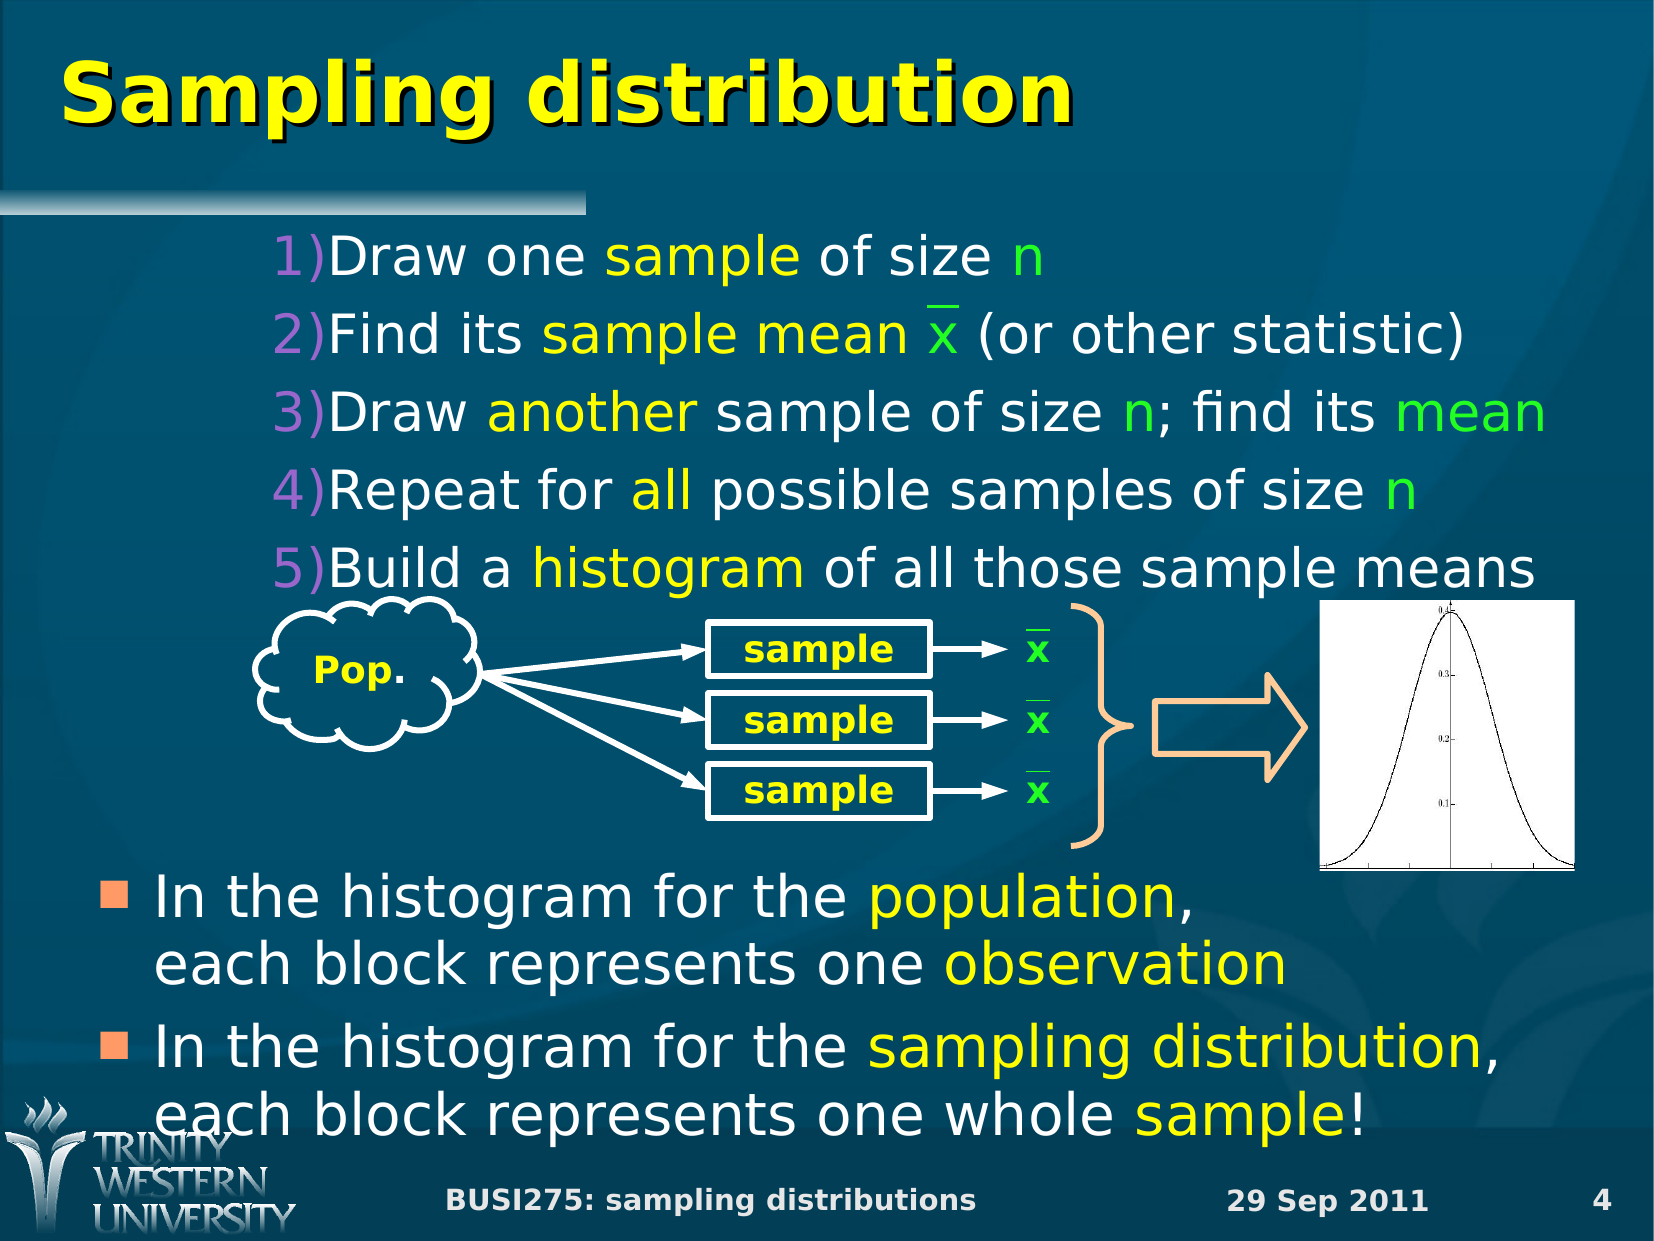

# Sampling distribution
Draw one sample of size n
Find its sample mean x (or other statistic)
Draw another sample of size n; find its mean
Repeat for all possible samples of size n
Build a histogram of all those sample means
In the histogram for the population,
each block represents one observation
In the histogram for the sampling distribution,
each block represents one whole sample!
SDSM
Pop.
x
sample
x
sample
x
sample
BUSI275: sampling distributions
29 Sep 2011
4